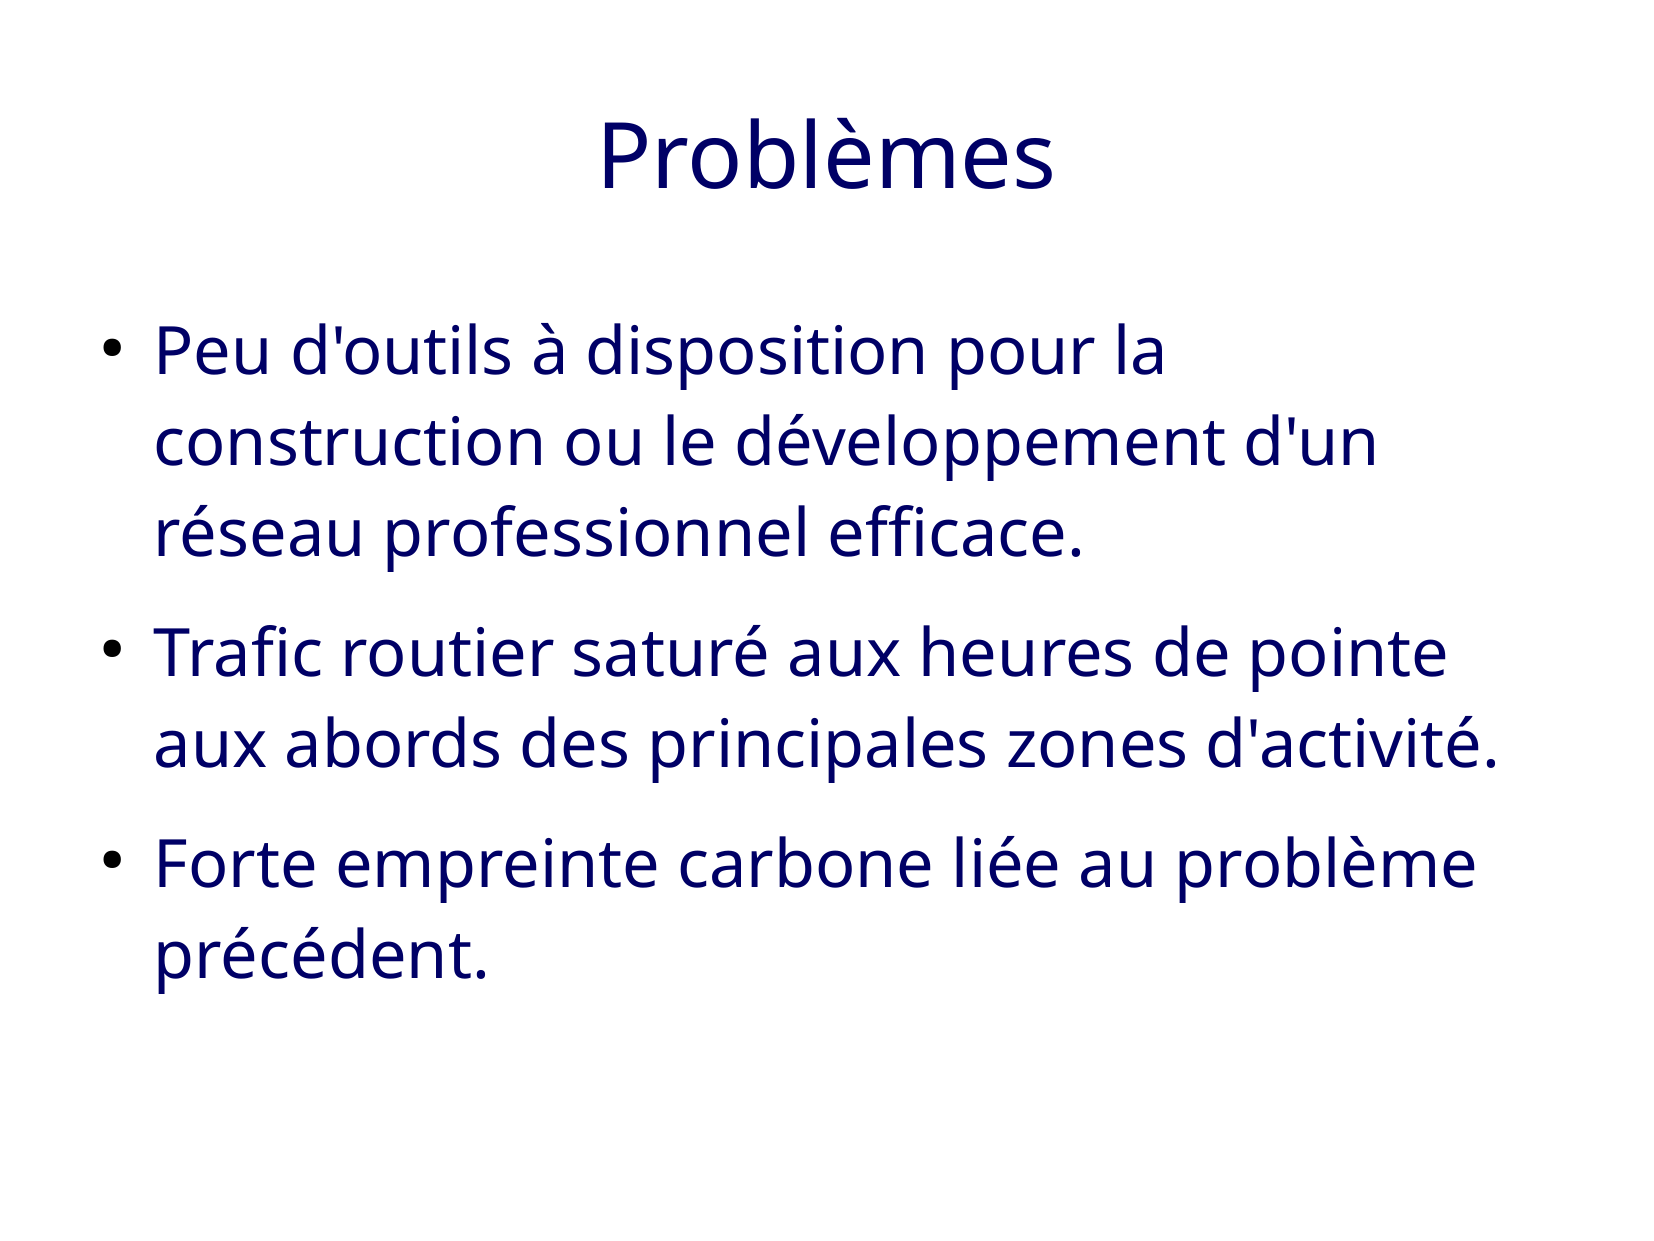

# Problèmes
Peu d'outils à disposition pour la construction ou le développement d'un réseau professionnel efficace.
Trafic routier saturé aux heures de pointe aux abords des principales zones d'activité.
Forte empreinte carbone liée au problème précédent.